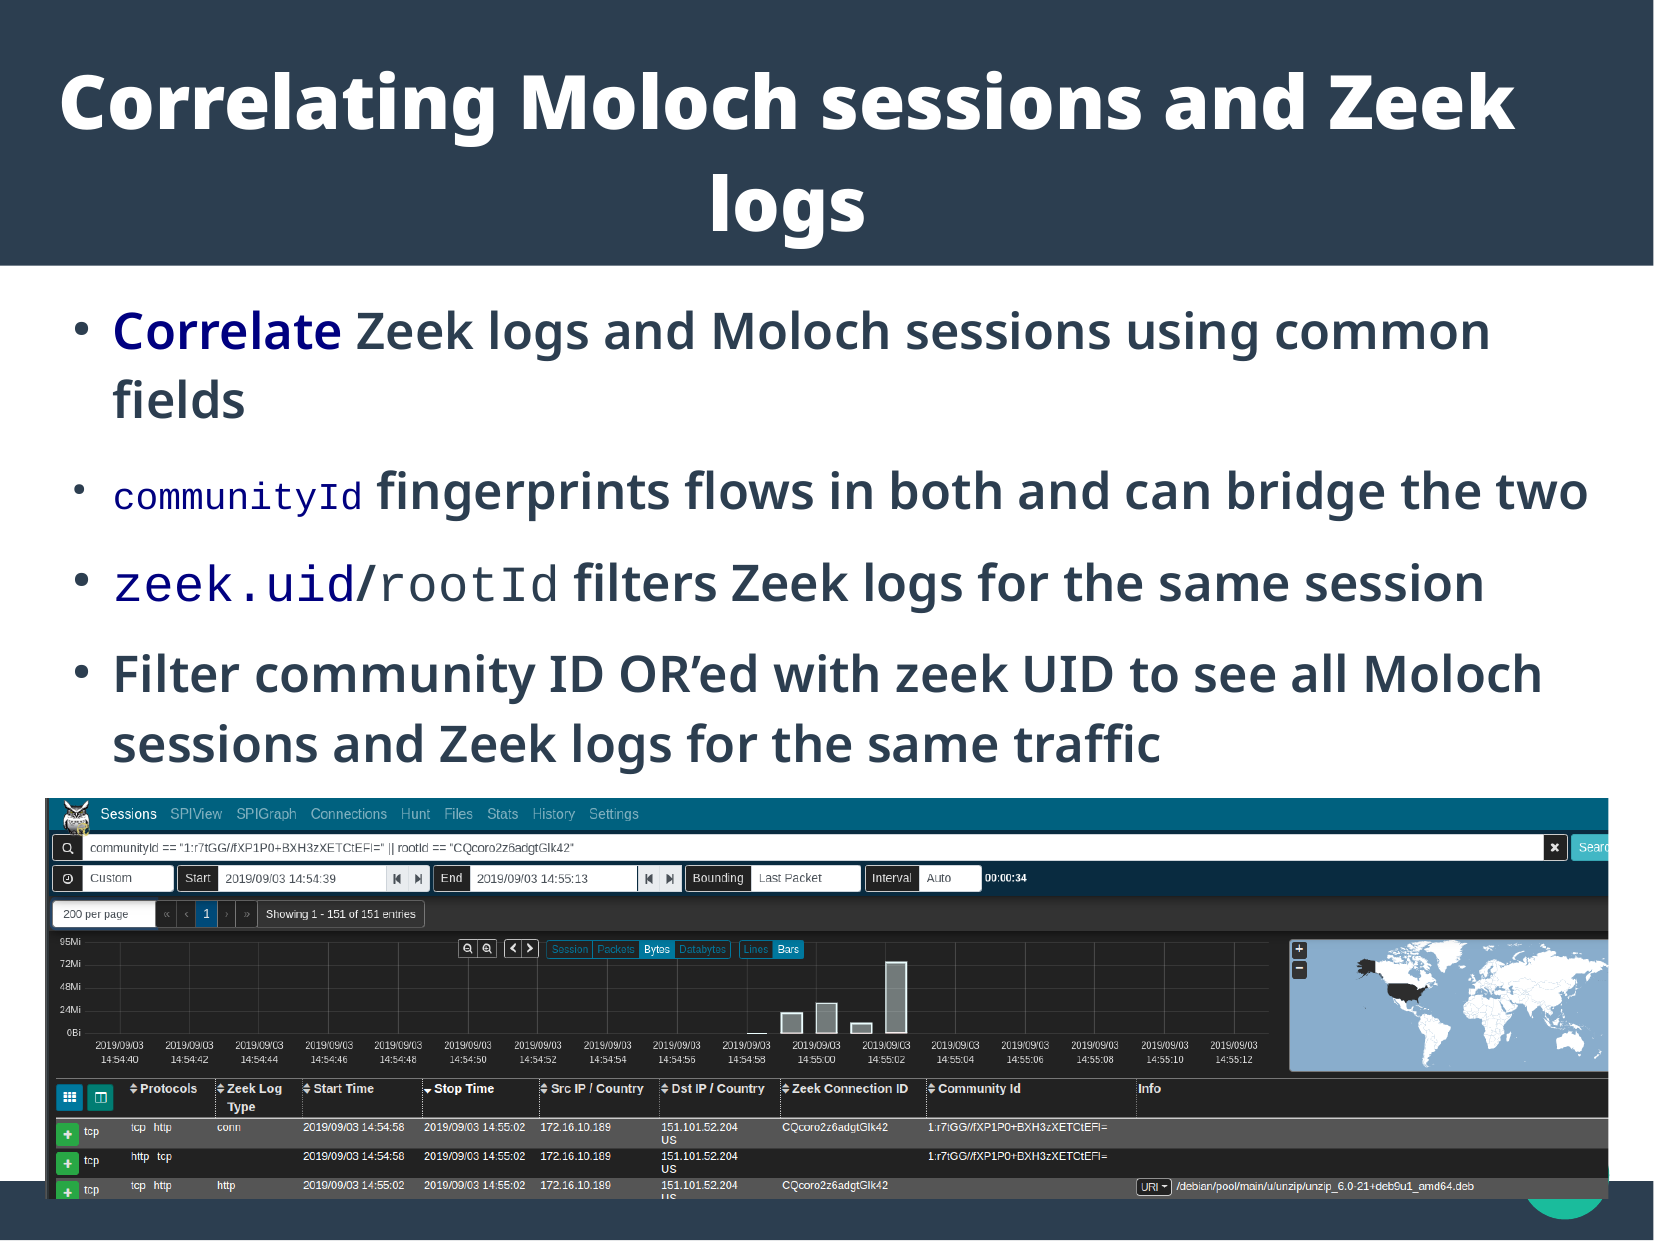

# Correlating Moloch sessions and Zeek logs
Correlate Zeek logs and Moloch sessions using common fields
communityId fingerprints flows in both and can bridge the two
zeek.uid/rootId filters Zeek logs for the same session
Filter community ID OR’ed with zeek UID to see all Moloch sessions and Zeek logs for the same traffic
communityId == "1:r7tGG//fXP1P0+BXH3zXETCtEFI=" || rootId == "CQcoro2z6adgtGlk42"
29